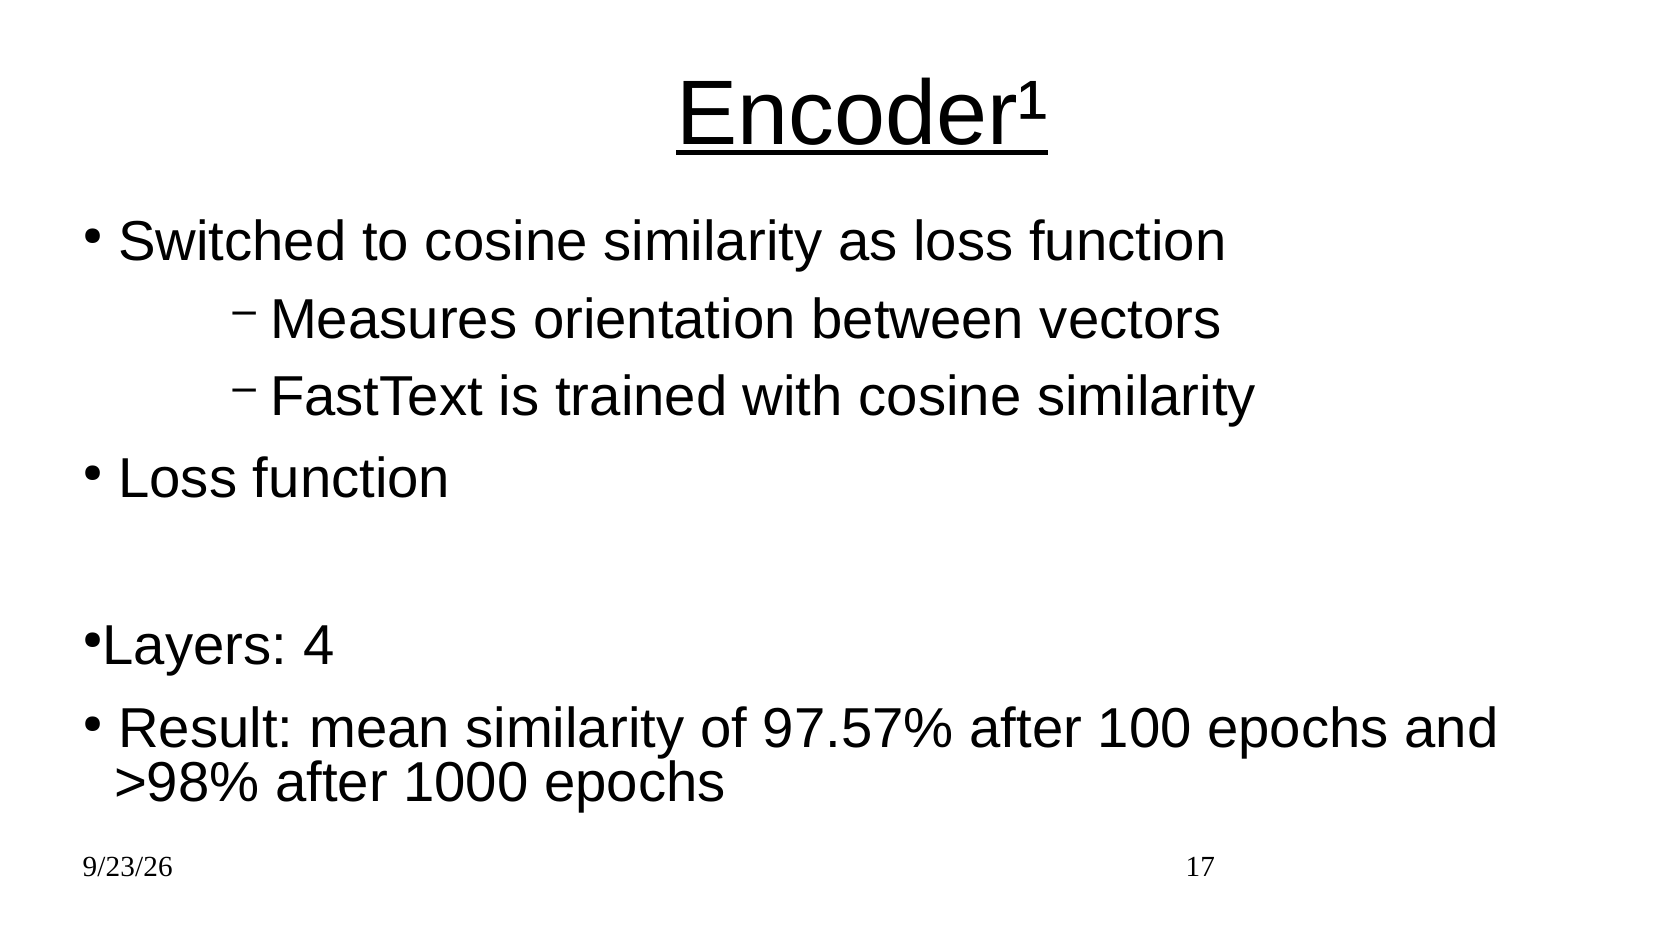

Encoder¹
# Switched to cosine similarity as loss function
Measures orientation between vectors
FastText is trained with cosine similarity
 Loss function
Layers: 4
 Result: mean similarity of 97.57% after 100 epochs and
 >98% after 1000 epochs
16